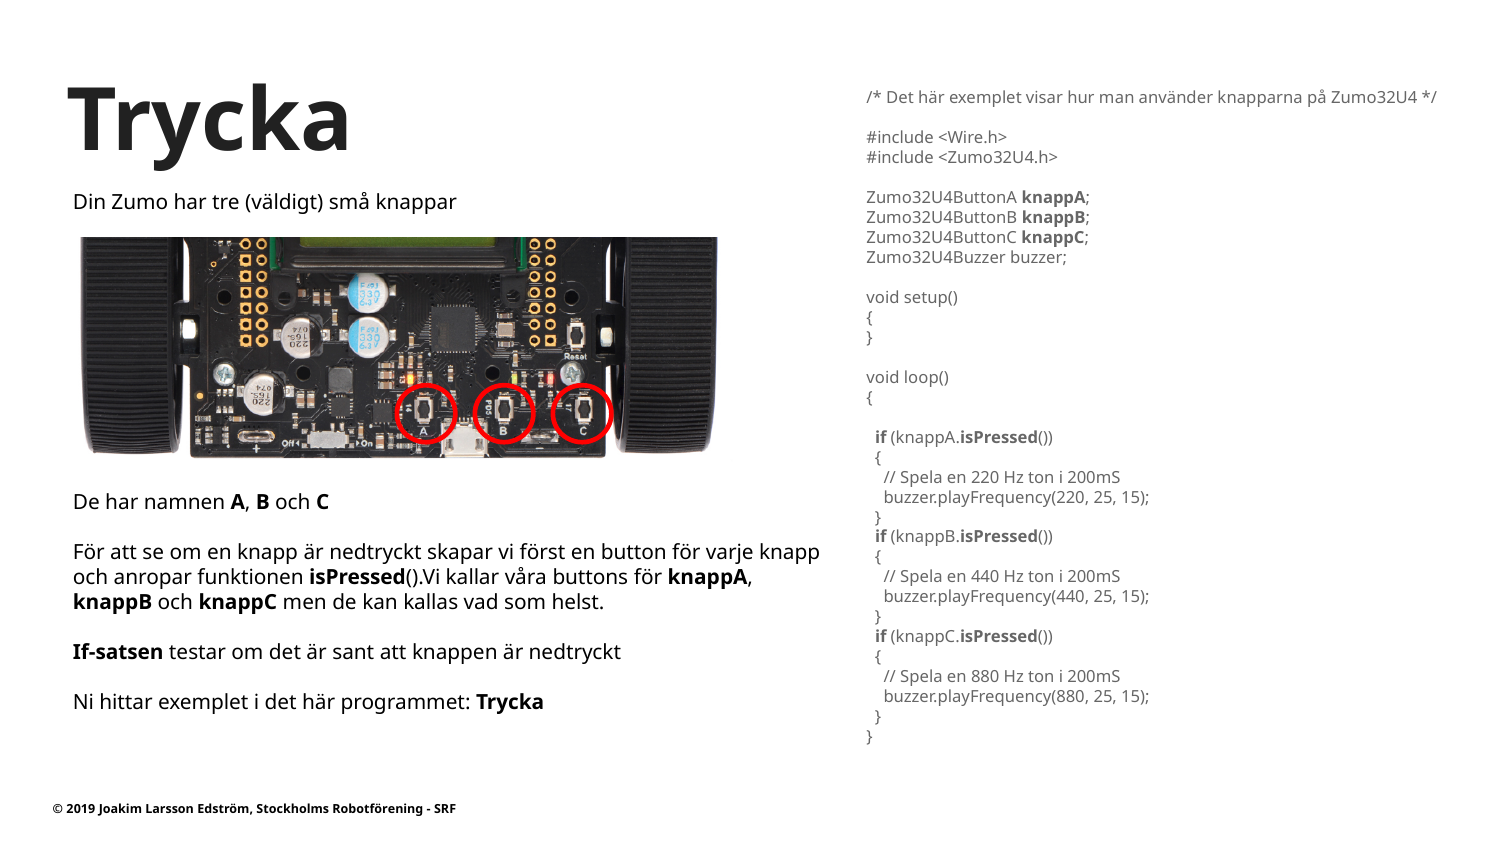

# Trycka
/* Det här exemplet visar hur man använder knapparna på Zumo32U4 */
#include <Wire.h>
#include <Zumo32U4.h>
Zumo32U4ButtonA knappA;
Zumo32U4ButtonB knappB;
Zumo32U4ButtonC knappC;
Zumo32U4Buzzer buzzer;
void setup()
{
}
void loop()
{
 if (knappA.isPressed())
 {
 // Spela en 220 Hz ton i 200mS
 buzzer.playFrequency(220, 25, 15);
 }
 if (knappB.isPressed())
 {
 // Spela en 440 Hz ton i 200mS
 buzzer.playFrequency(440, 25, 15);
 }
 if (knappC.isPressed())
 {
 // Spela en 880 Hz ton i 200mS
 buzzer.playFrequency(880, 25, 15);
 }
}
Din Zumo har tre (väldigt) små knappar
De har namnen A, B och C
För att se om en knapp är nedtryckt skapar vi först en button för varje knapp och anropar funktionen isPressed().Vi kallar våra buttons för knappA, knappB och knappC men de kan kallas vad som helst.
If-satsen testar om det är sant att knappen är nedtryckt
Ni hittar exemplet i det här programmet: Trycka
© 2019 Joakim Larsson Edström, Stockholms Robotförening - SRF